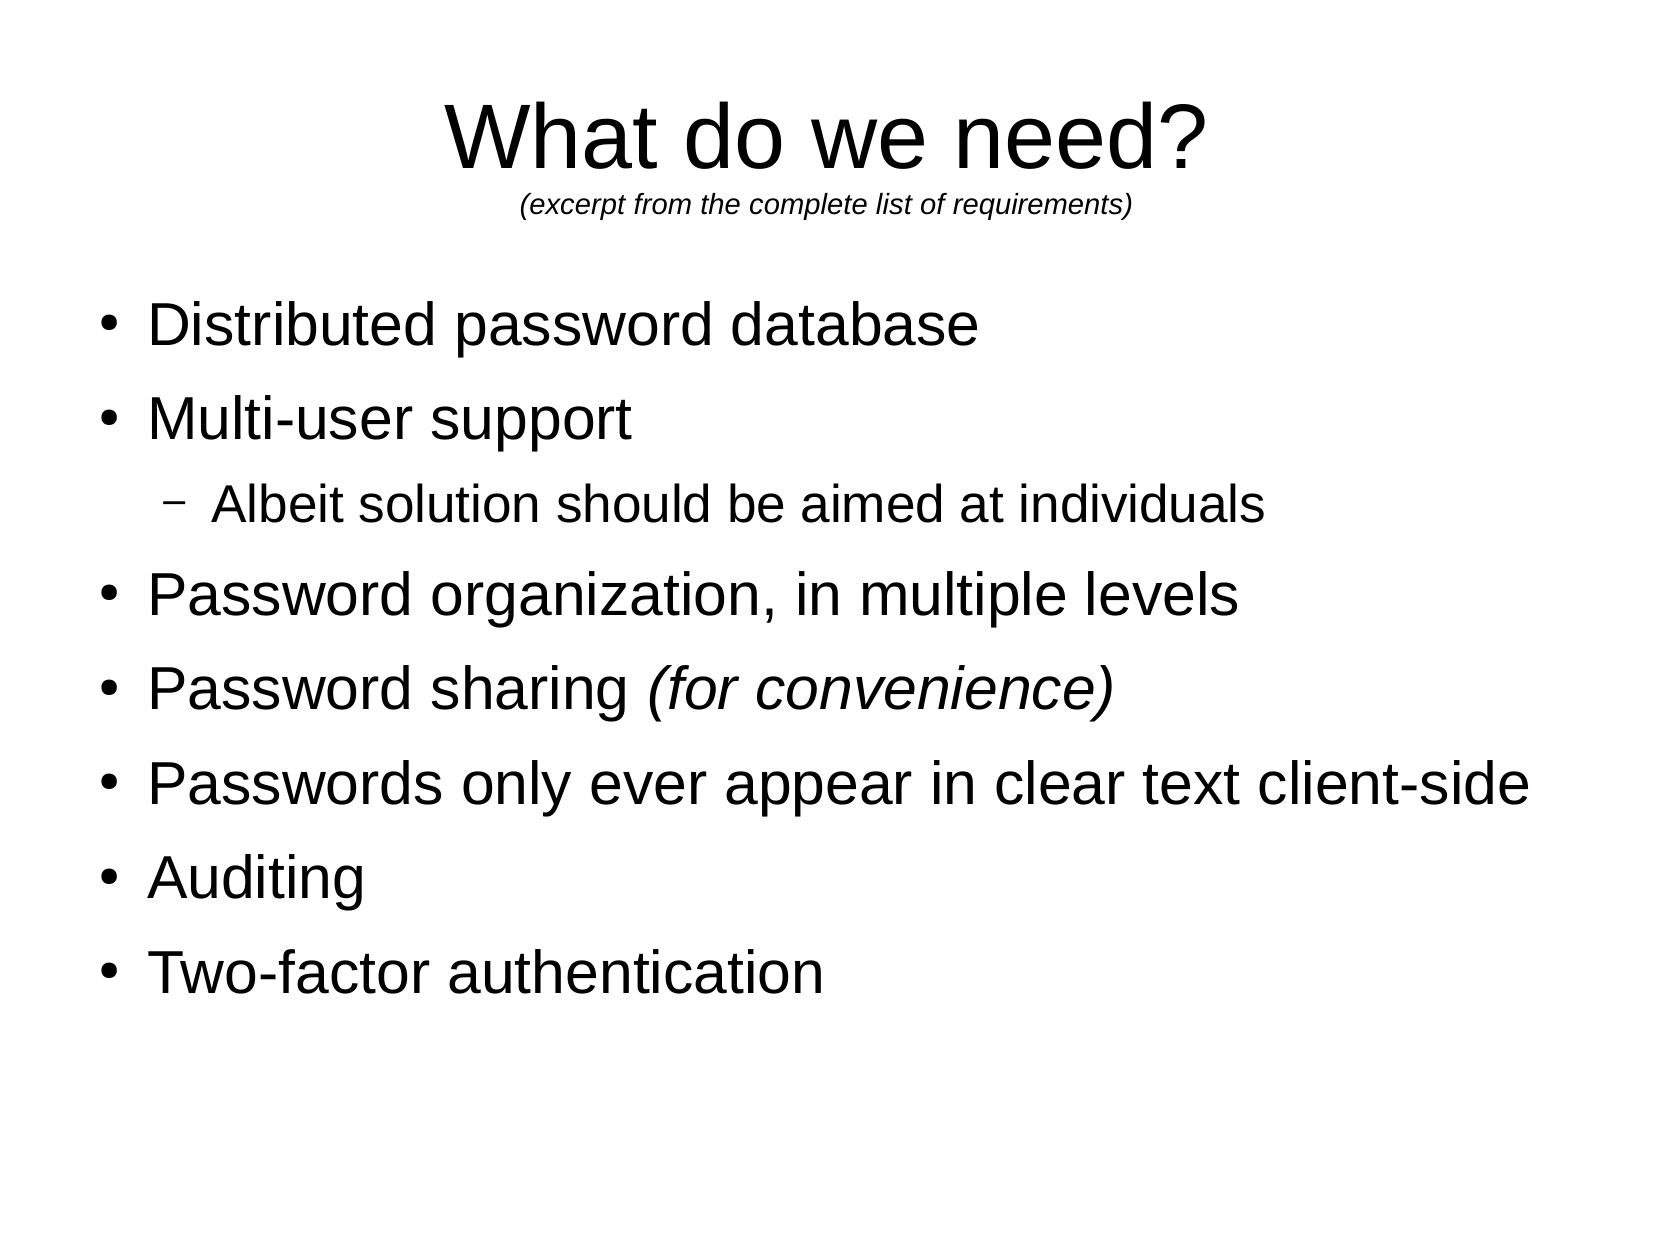

# What do we need? (excerpt from the complete list of requirements)
Distributed password database
Multi-user support
Albeit solution should be aimed at individuals
Password organization, in multiple levels
Password sharing (for convenience)
Passwords only ever appear in clear text client-side
Auditing
Two-factor authentication